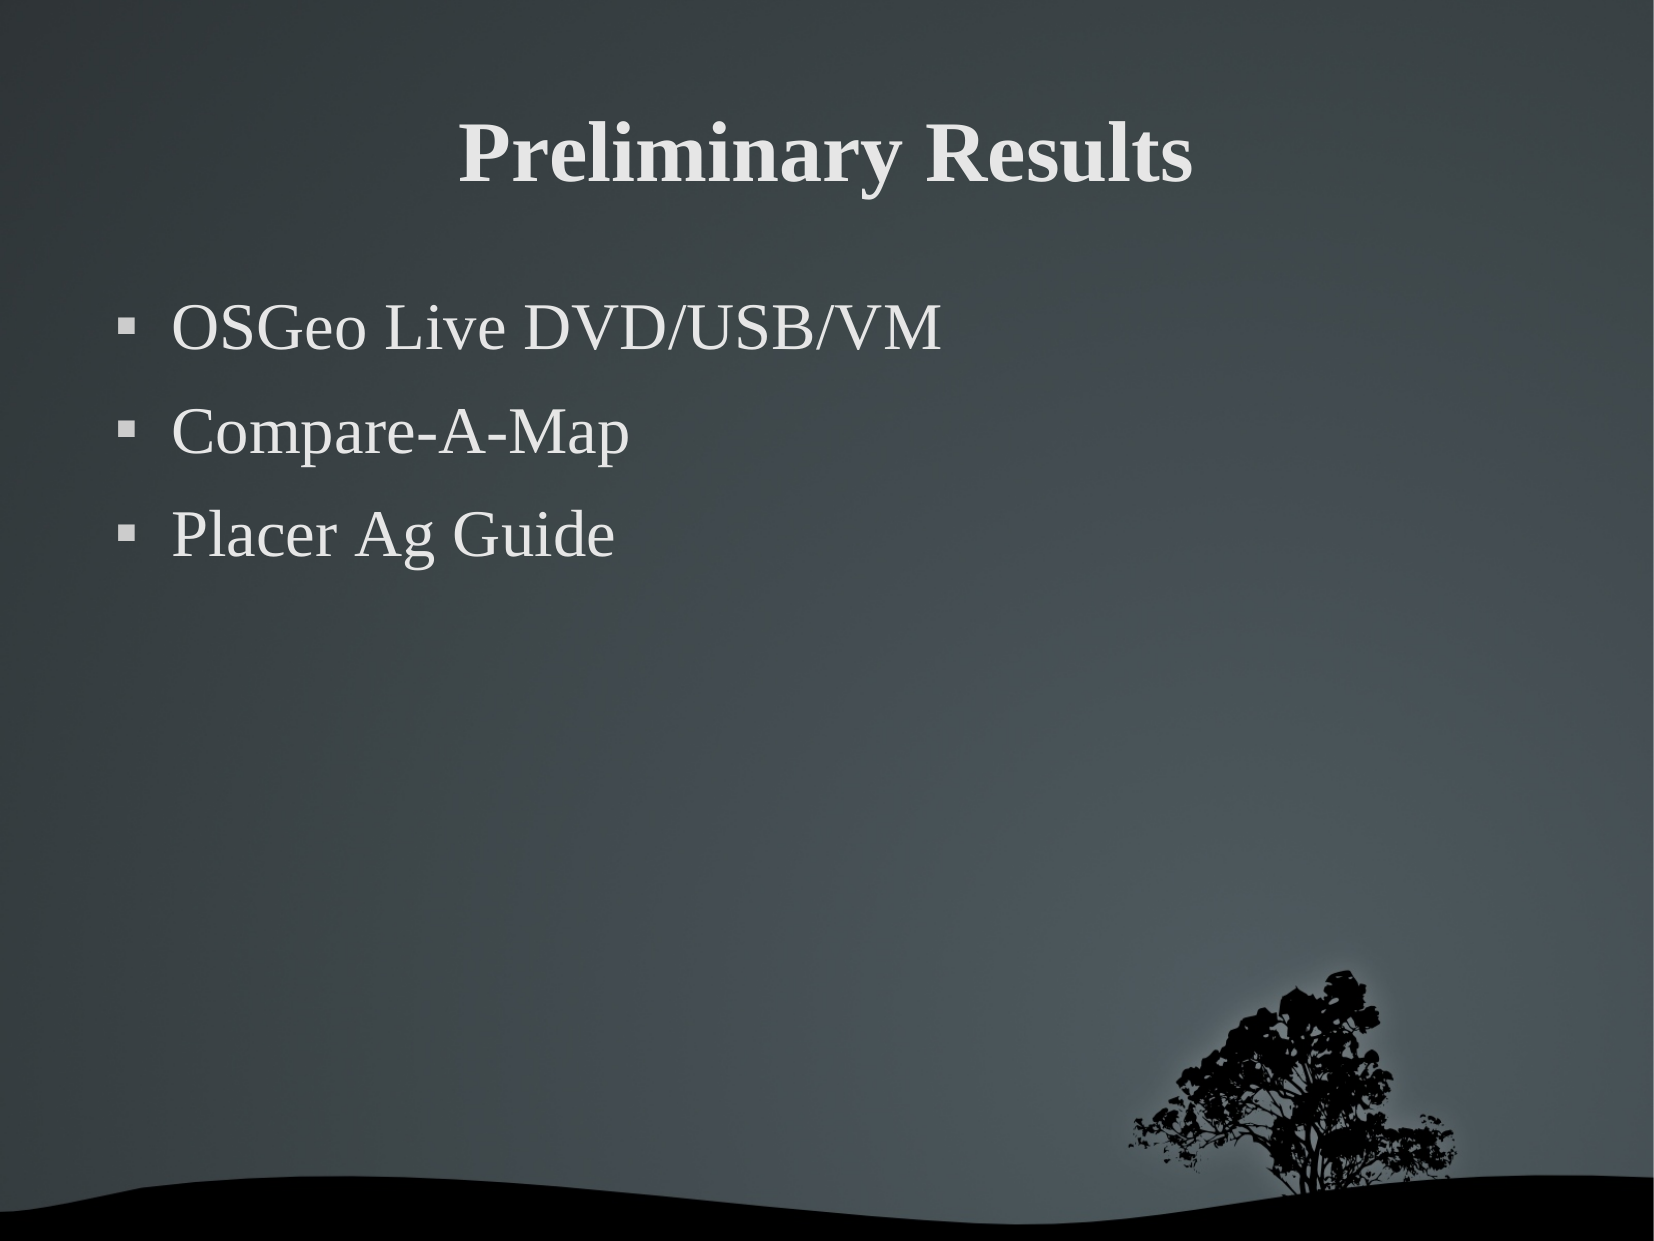

# Preliminary Results
OSGeo Live DVD/USB/VM
Compare-A-Map
Placer Ag Guide